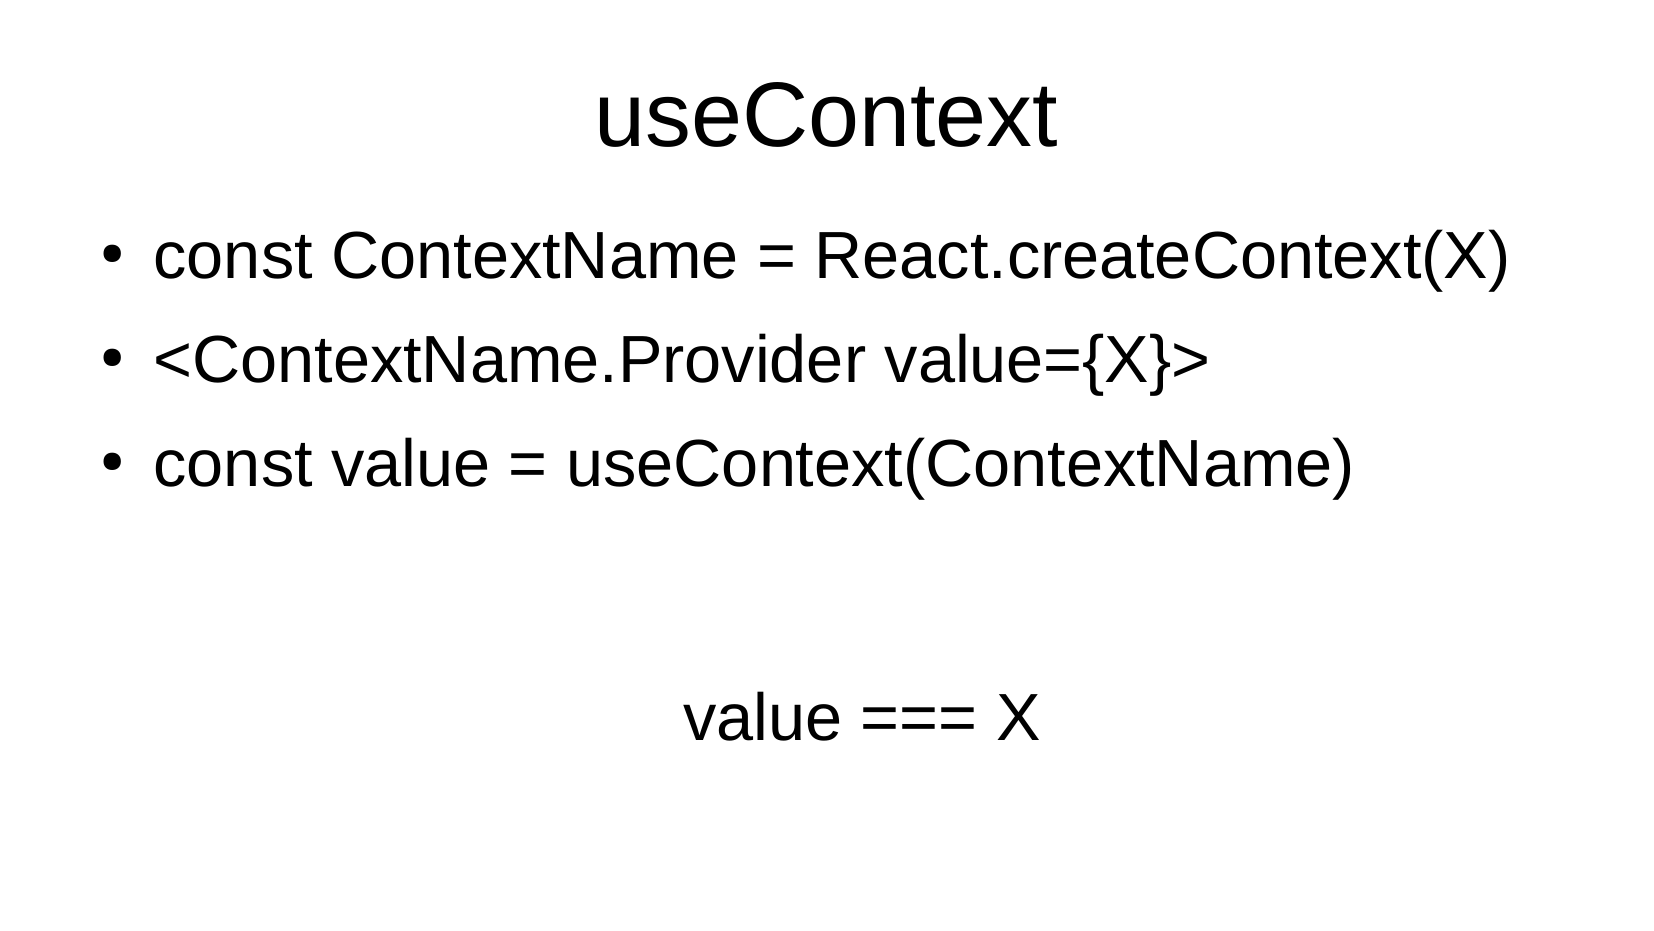

# useContext
const ContextName = React.createContext(X)
<ContextName.Provider value={X}>
const value = useContext(ContextName)
value === X